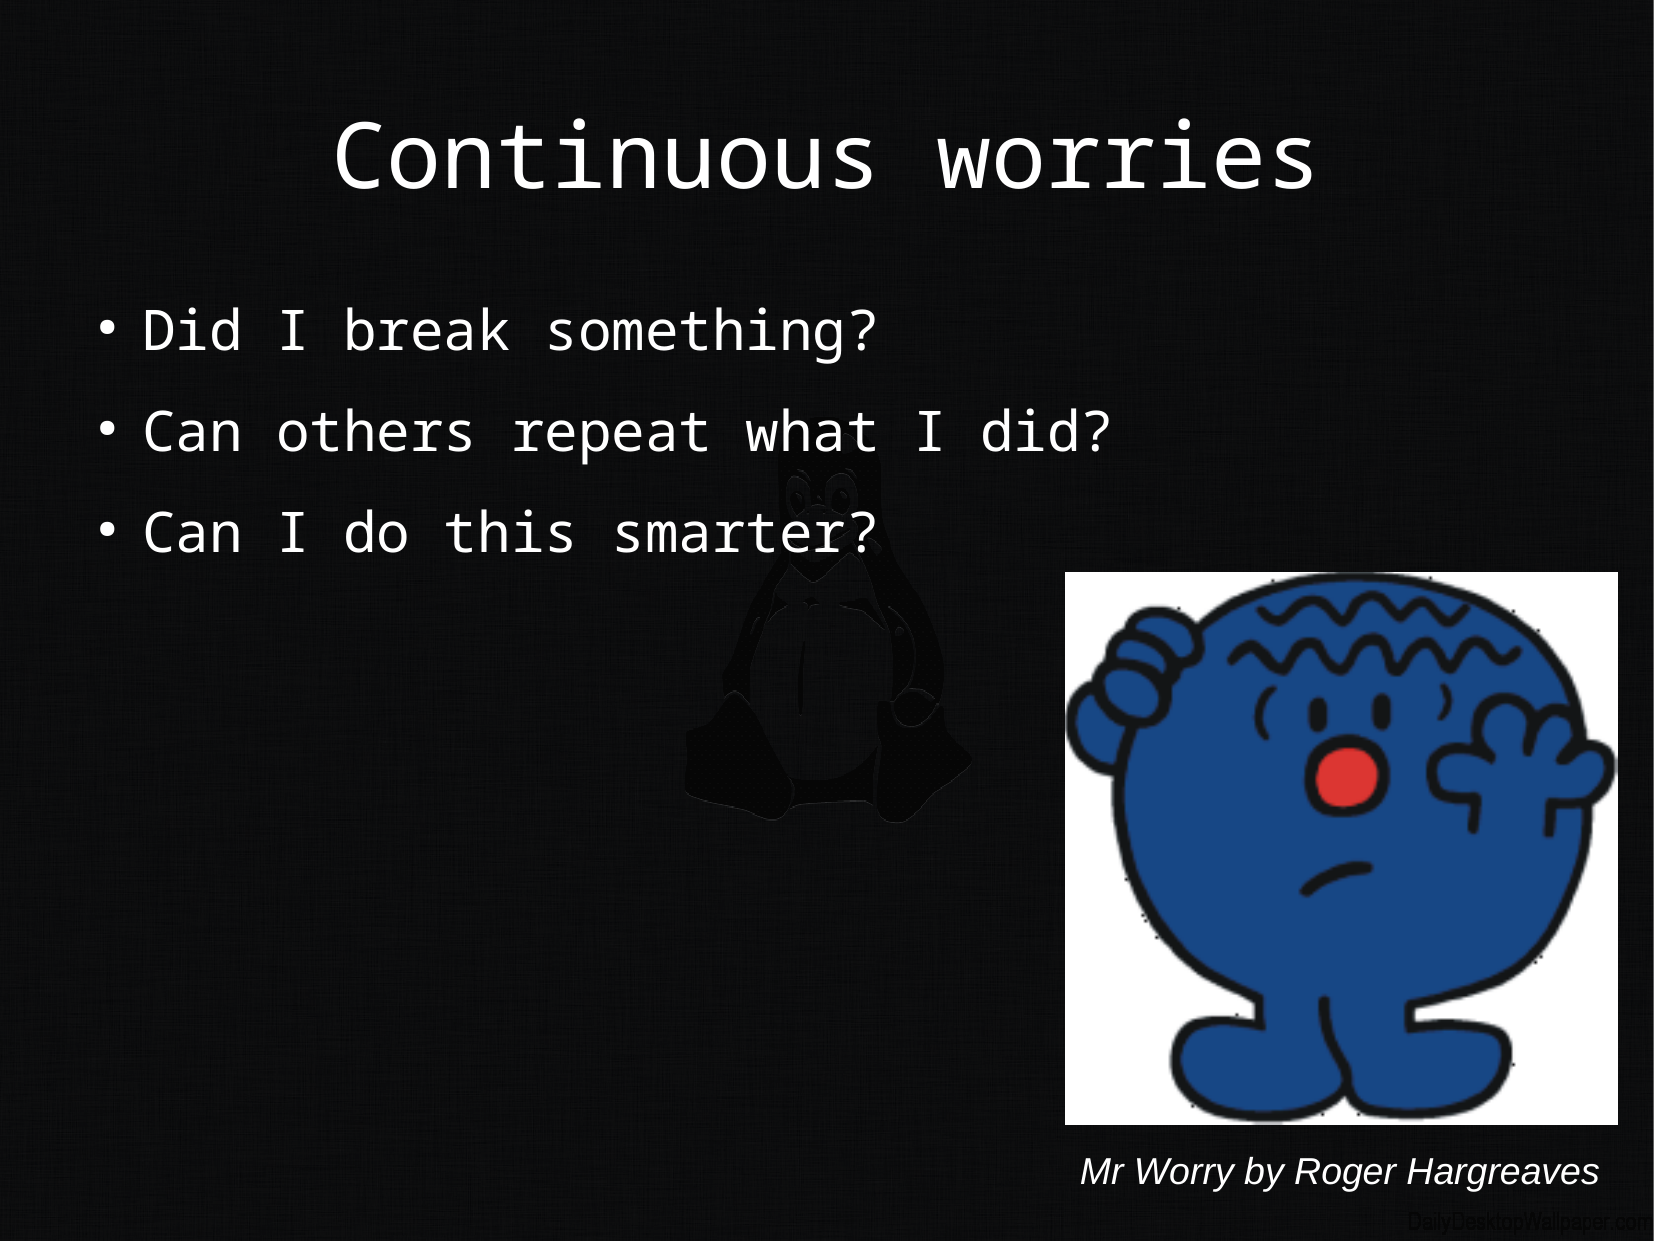

# Continuous worries
Did I break something?
Can others repeat what I did?
Can I do this smarter?
Mr Worry by Roger Hargreaves